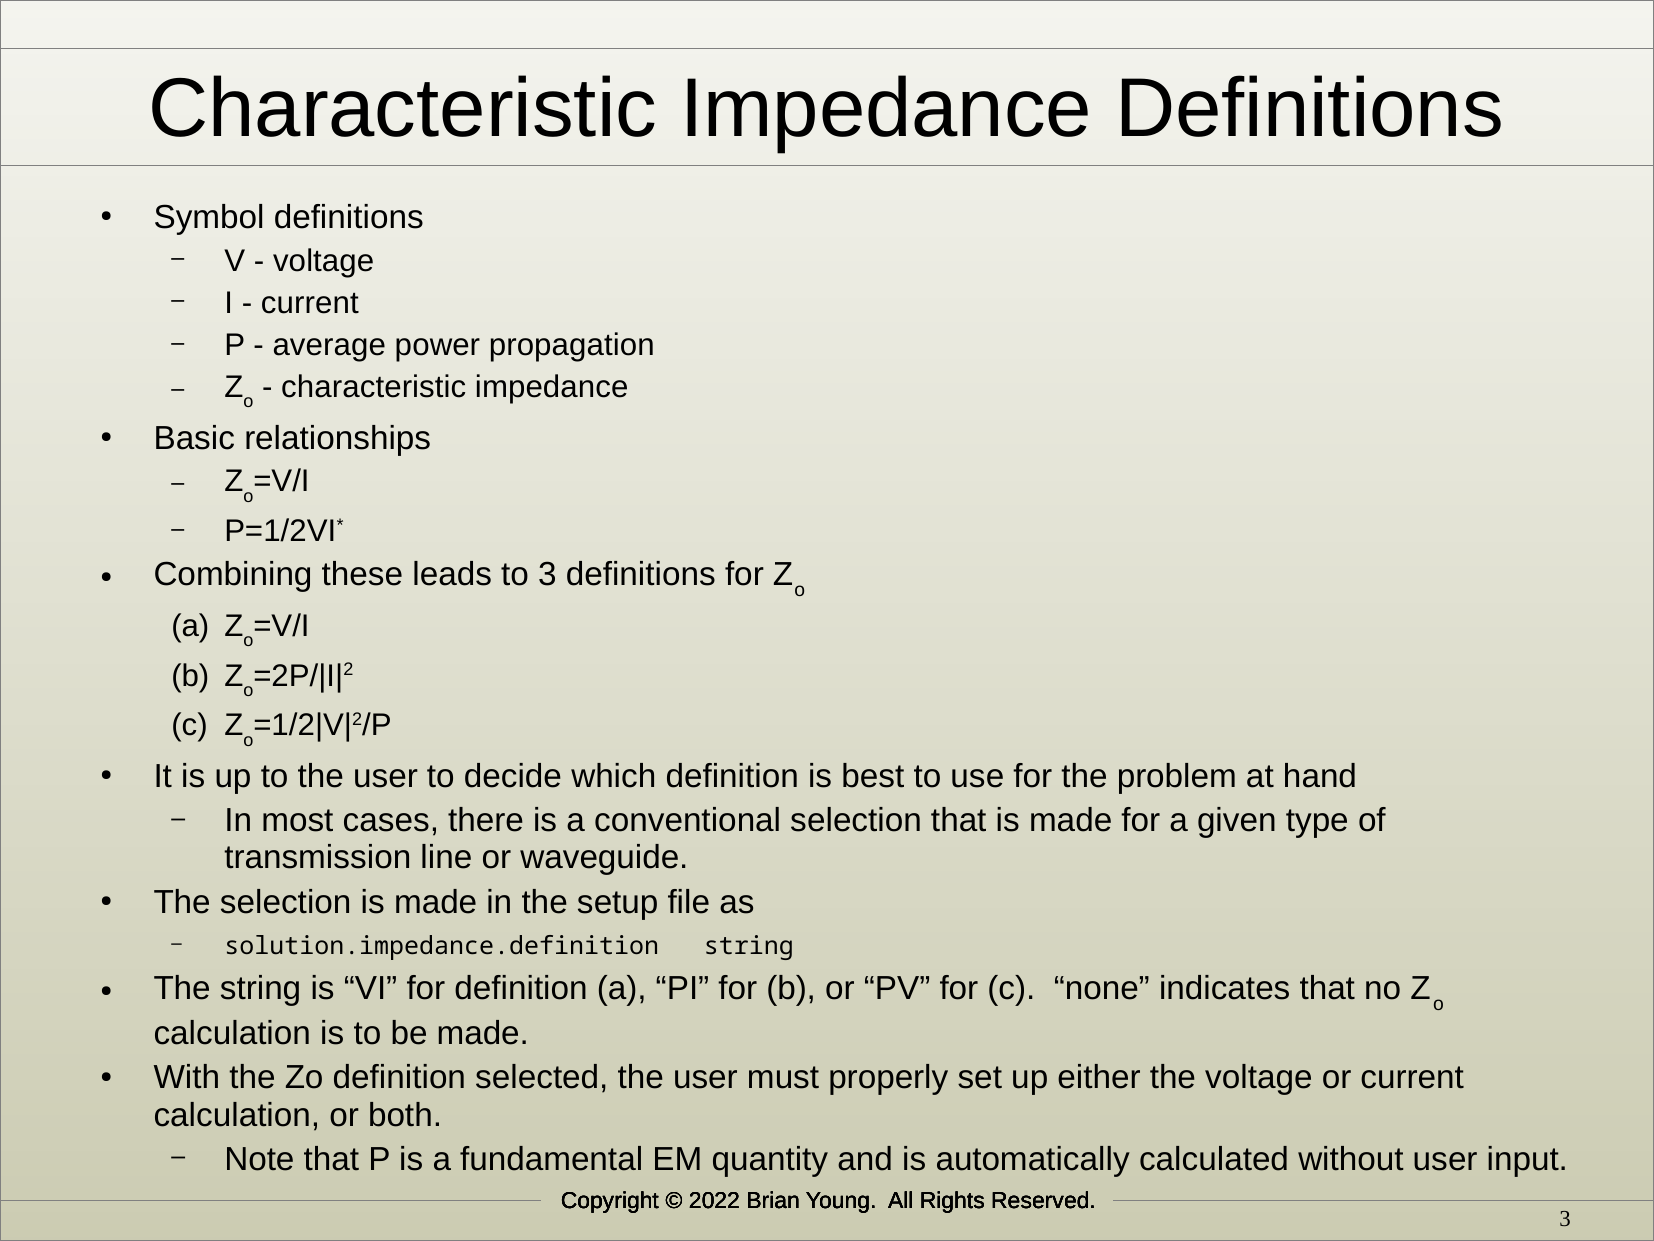

# Characteristic Impedance Definitions
Symbol definitions
V - voltage
I - current
P - average power propagation
Zo - characteristic impedance
Basic relationships
Zo=V/I
P=1/2VI*
Combining these leads to 3 definitions for Zo
Zo=V/I
Zo=2P/|I|2
Zo=1/2|V|2/P
It is up to the user to decide which definition is best to use for the problem at hand
In most cases, there is a conventional selection that is made for a given type of transmission line or waveguide.
The selection is made in the setup file as
solution.impedance.definition string
The string is “VI” for definition (a), “PI” for (b), or “PV” for (c). “none” indicates that no Zo calculation is to be made.
With the Zo definition selected, the user must properly set up either the voltage or current calculation, or both.
Note that P is a fundamental EM quantity and is automatically calculated without user input.
3